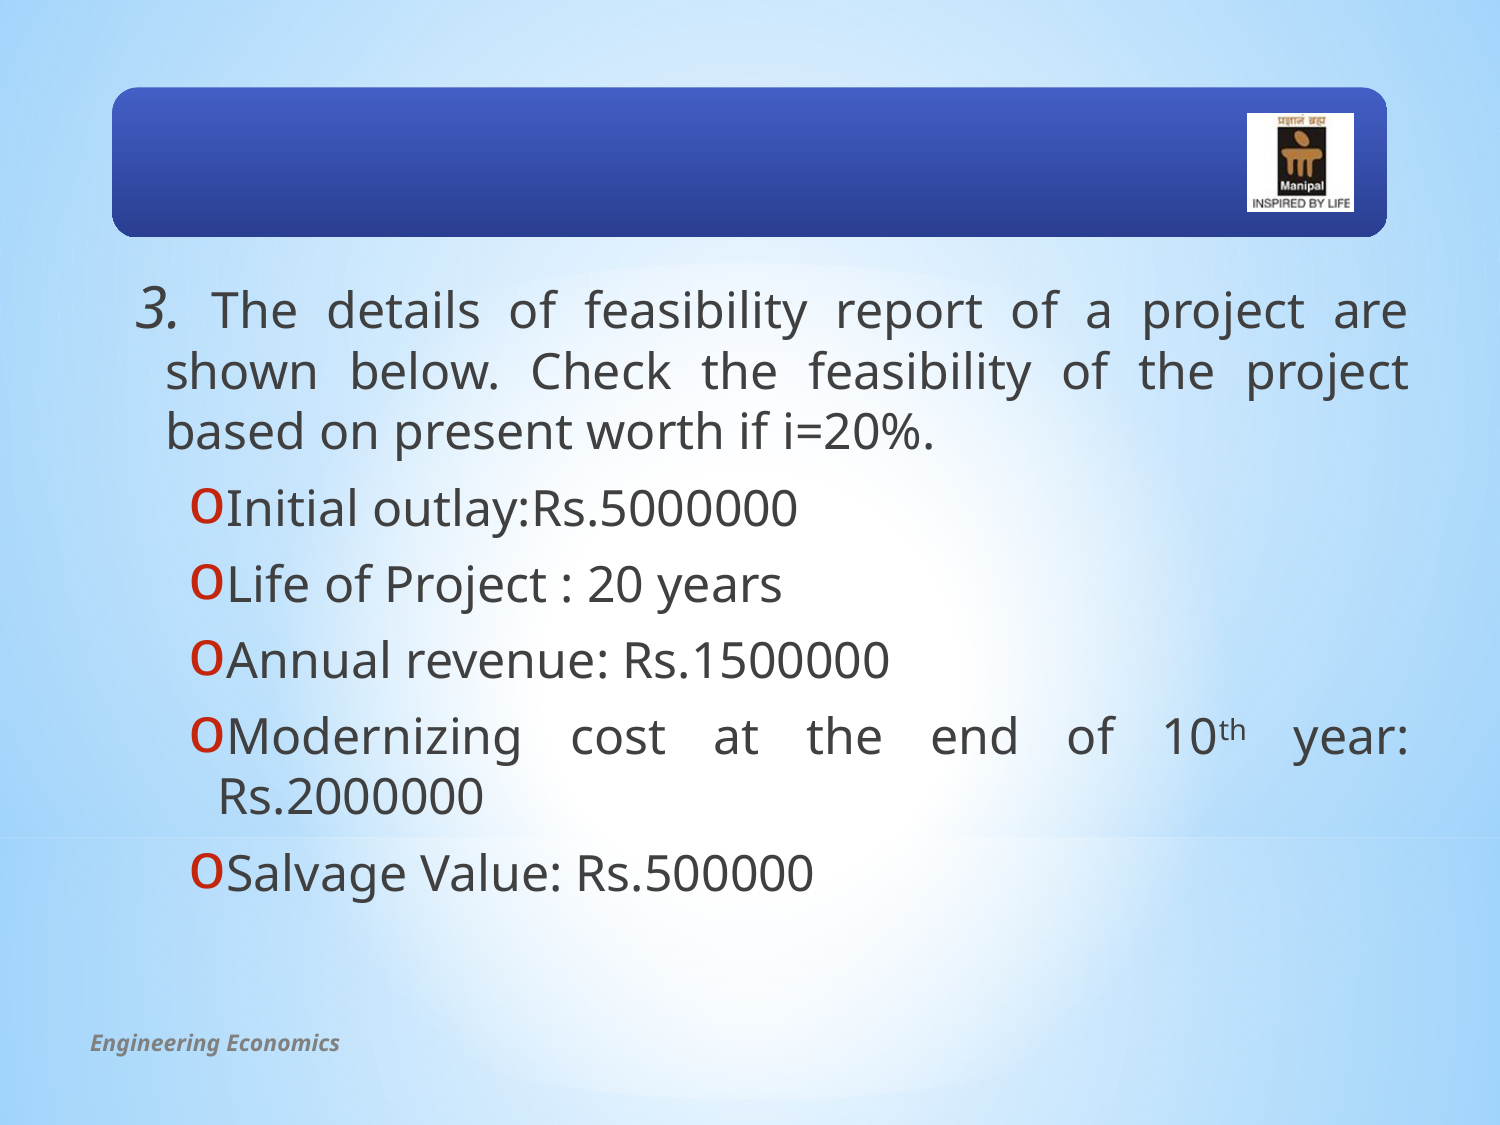

# 3. The details of feasibility report of a project are shown below. Check the feasibility of the project based on present worth if i=20%.
Initial outlay:Rs.5000000
Life of Project : 20 years
Annual revenue: Rs.1500000
Modernizing cost at the end of 10th year: Rs.2000000
Salvage Value: Rs.500000
Engineering Economics